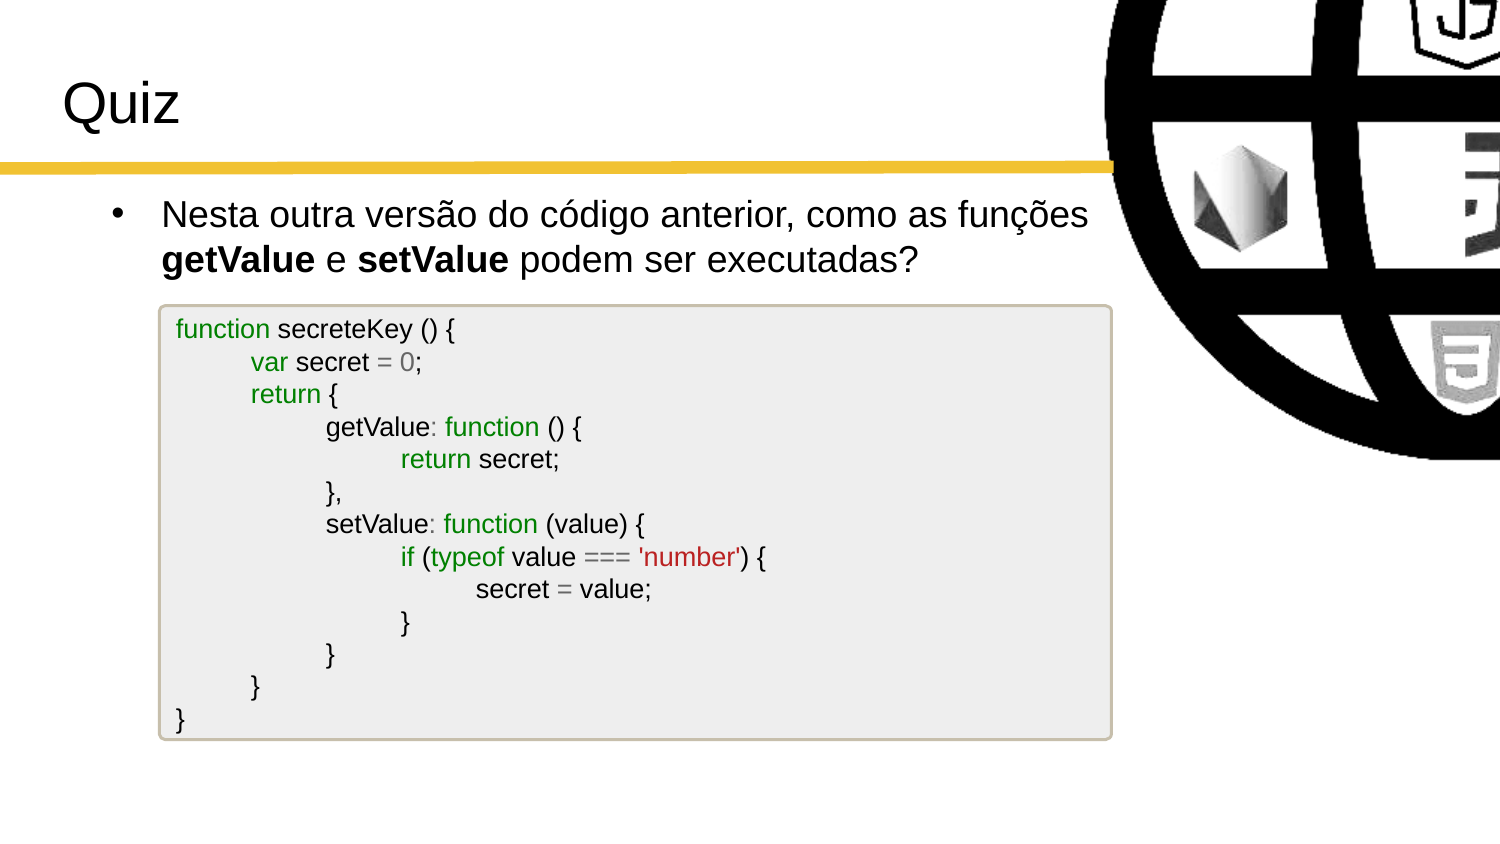

Quiz
Nesta outra versão do código anterior, como as funções getValue e setValue podem ser executadas?
function secreteKey () {
	var secret = 0;
	return {
		getValue: function () {
			return secret;
		},
		setValue: function (value) {
			if (typeof value === 'number') {
				secret = value;
			}
		}
	}
}